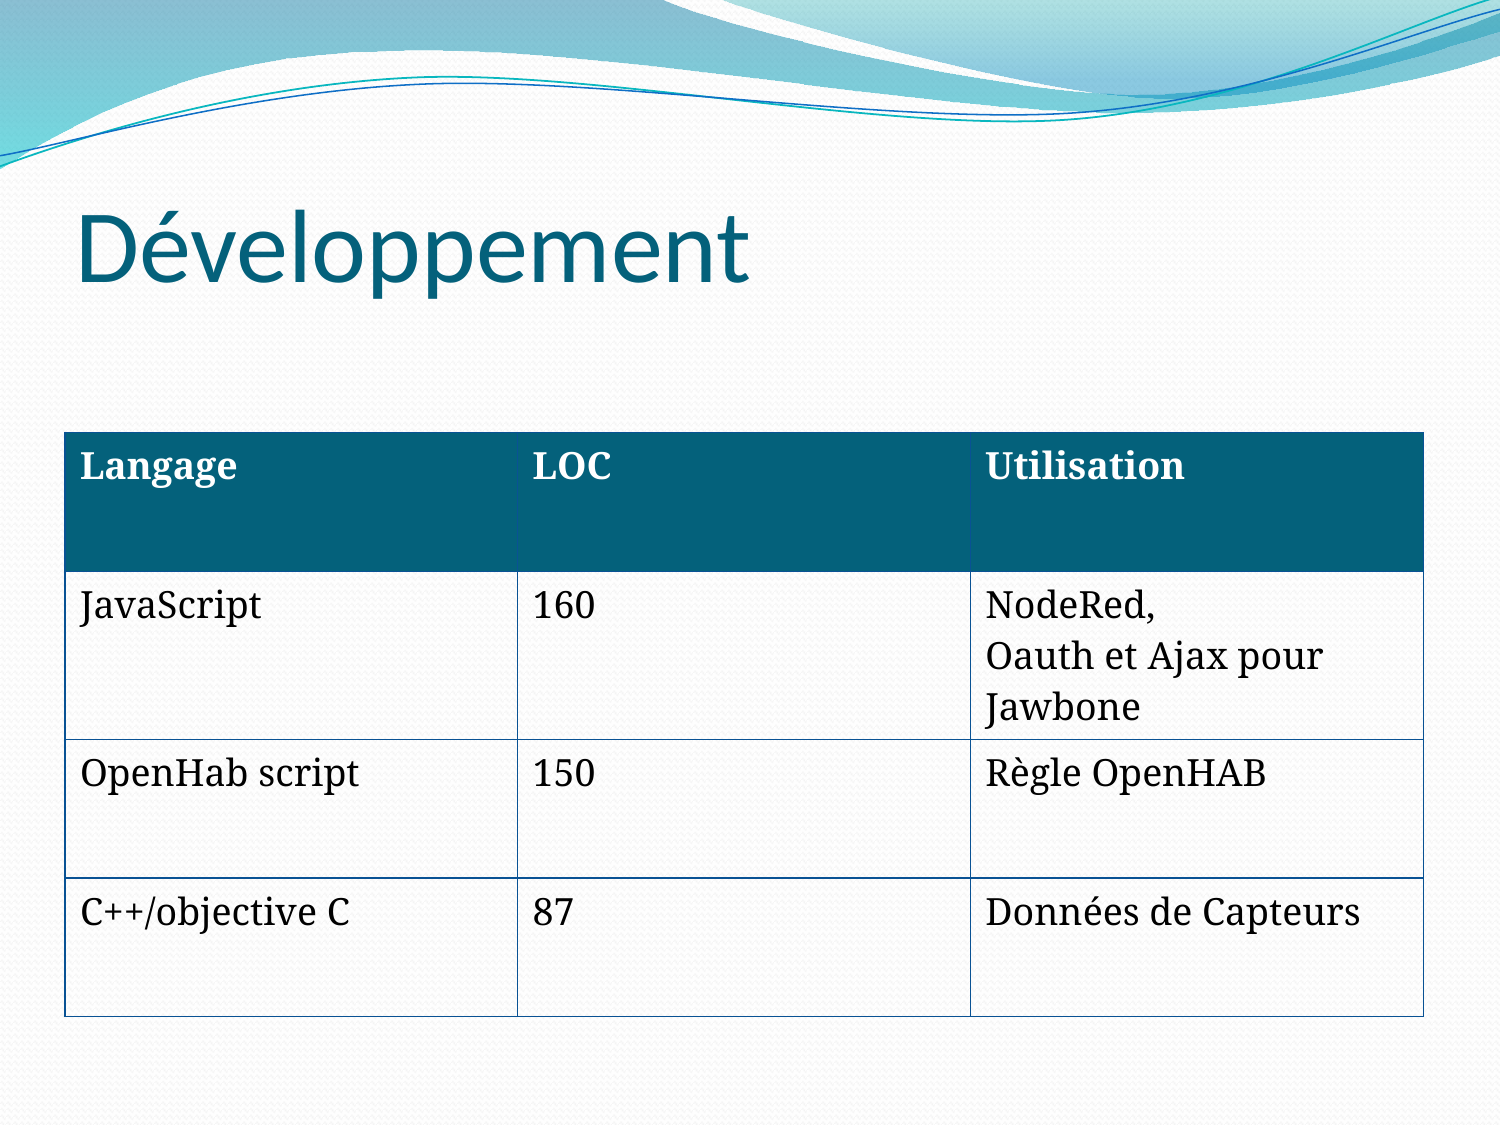

# Développement
| Langage | LOC | Utilisation |
| --- | --- | --- |
| JavaScript | 160 | NodeRed, Oauth et Ajax pour Jawbone |
| OpenHab script | 150 | Règle OpenHAB |
| C++/objective C | 87 | Données de Capteurs |